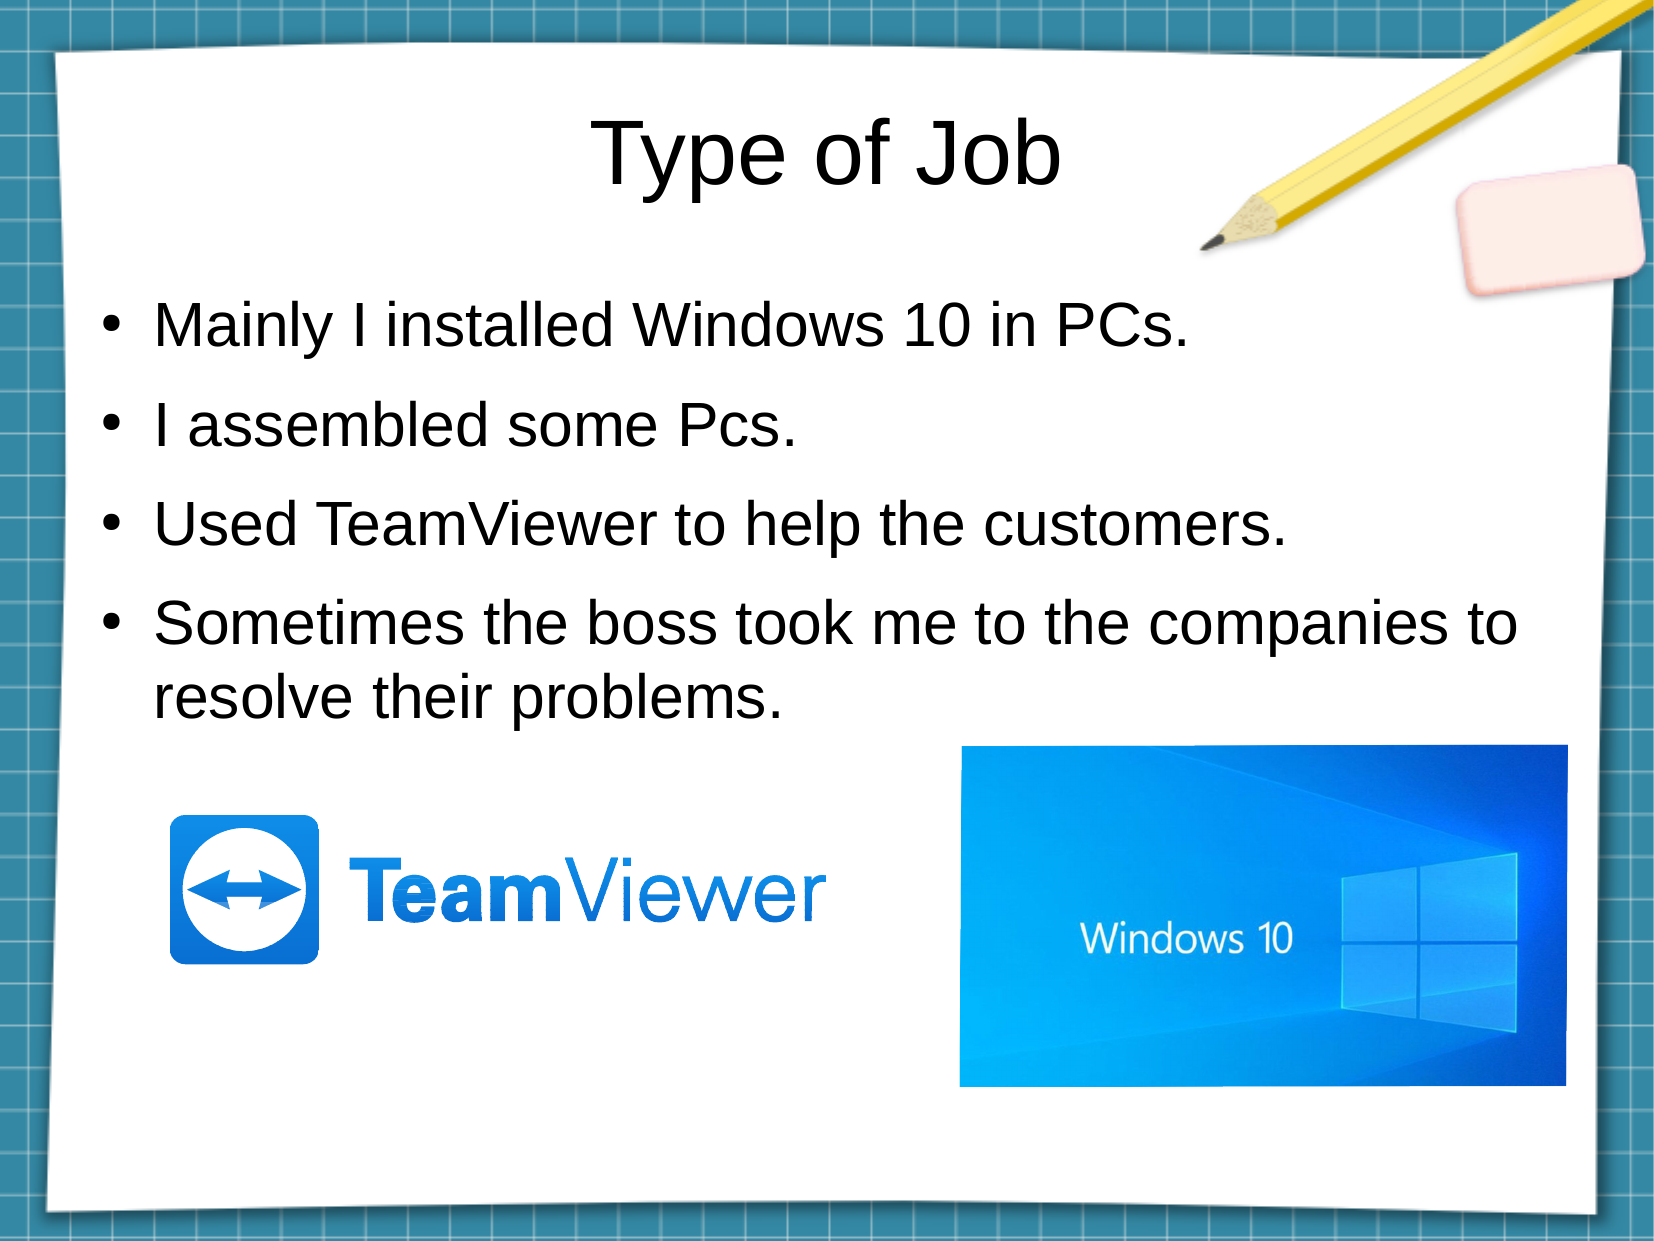

# Type of Job
Mainly I installed Windows 10 in PCs.
I assembled some Pcs.
Used TeamViewer to help the customers.
Sometimes the boss took me to the companies to resolve their problems.